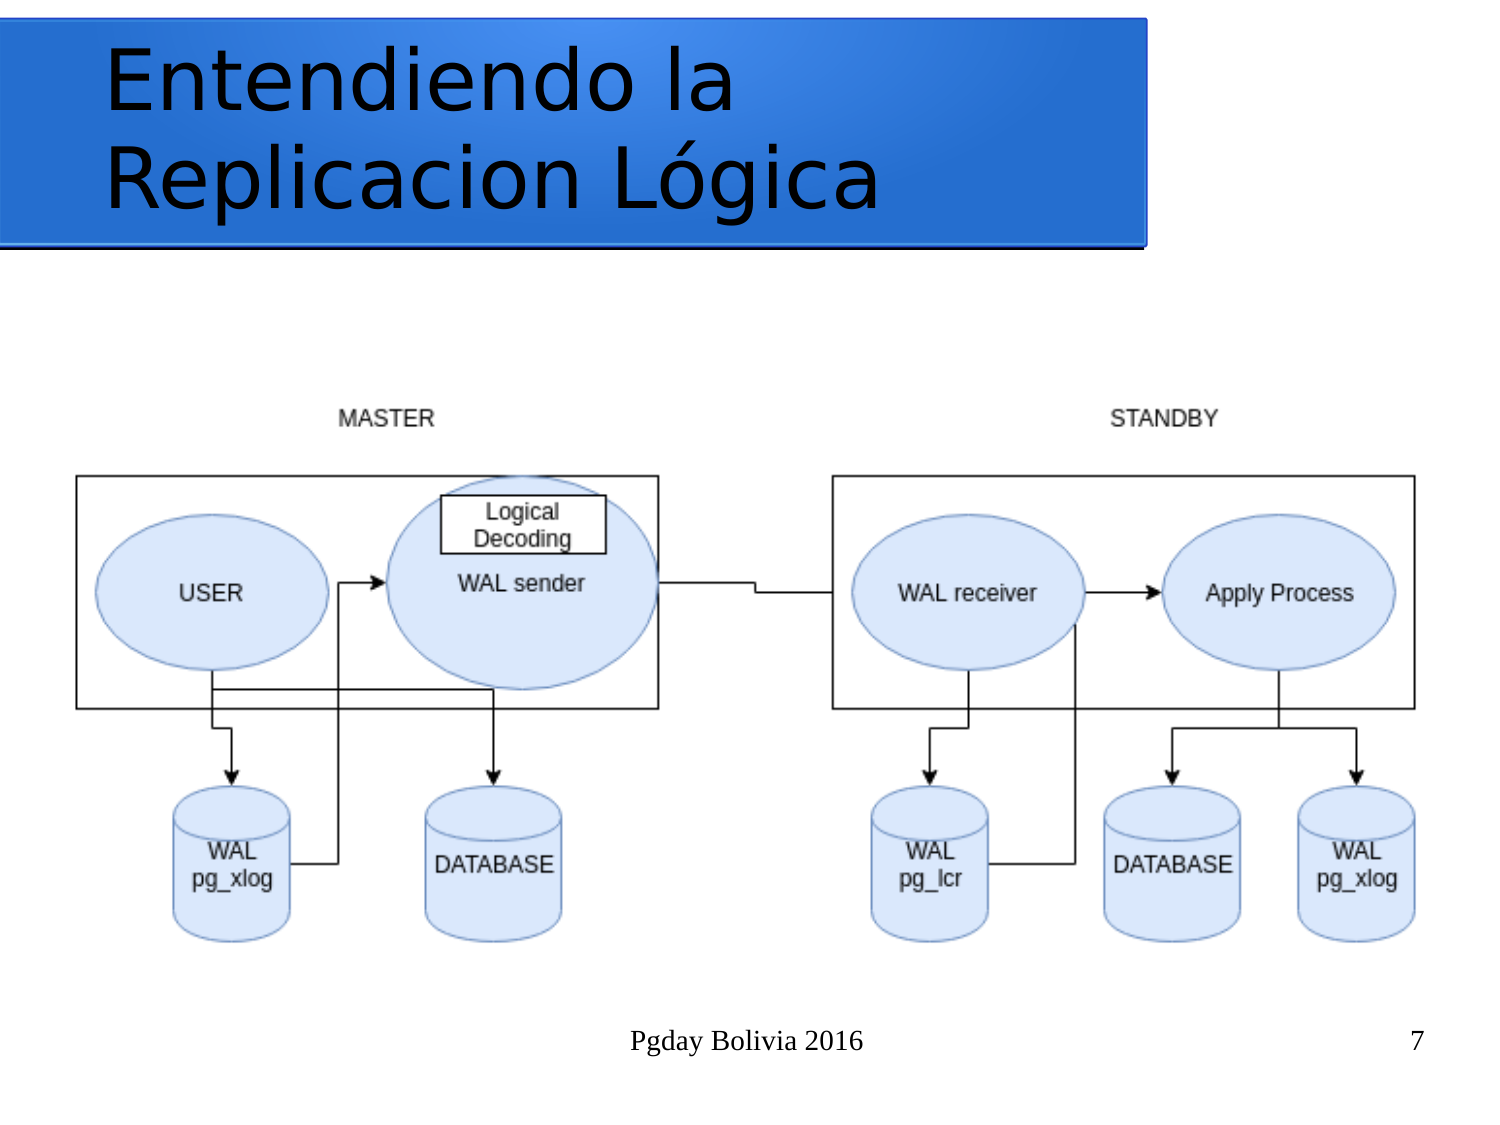

# Entendiendo la Replicacion Lógica
Pgday Bolivia 2016
7